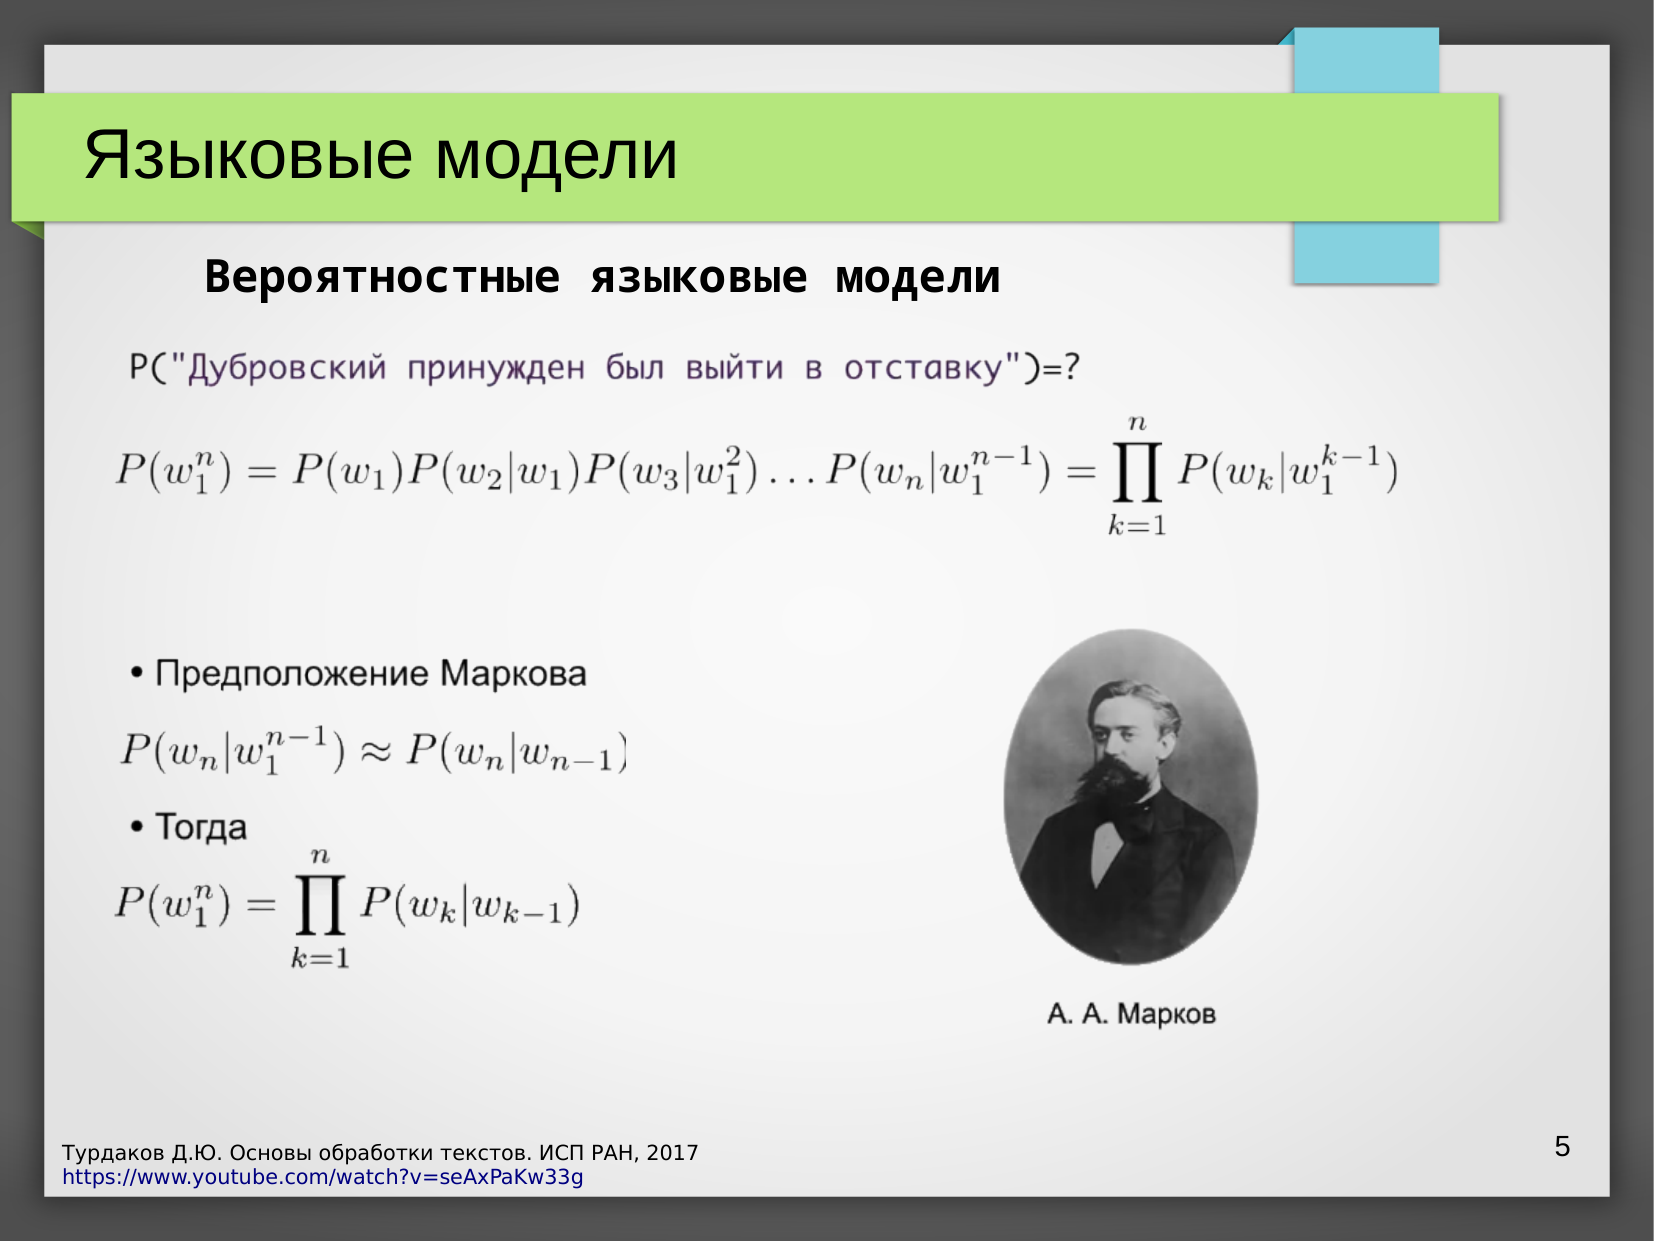

# Языковые модели
Вероятностные языковые модели
5
Турдаков Д.Ю. Основы обработки текстов. ИСП РАН, 2017
https://www.youtube.com/watch?v=seAxPaKw33g